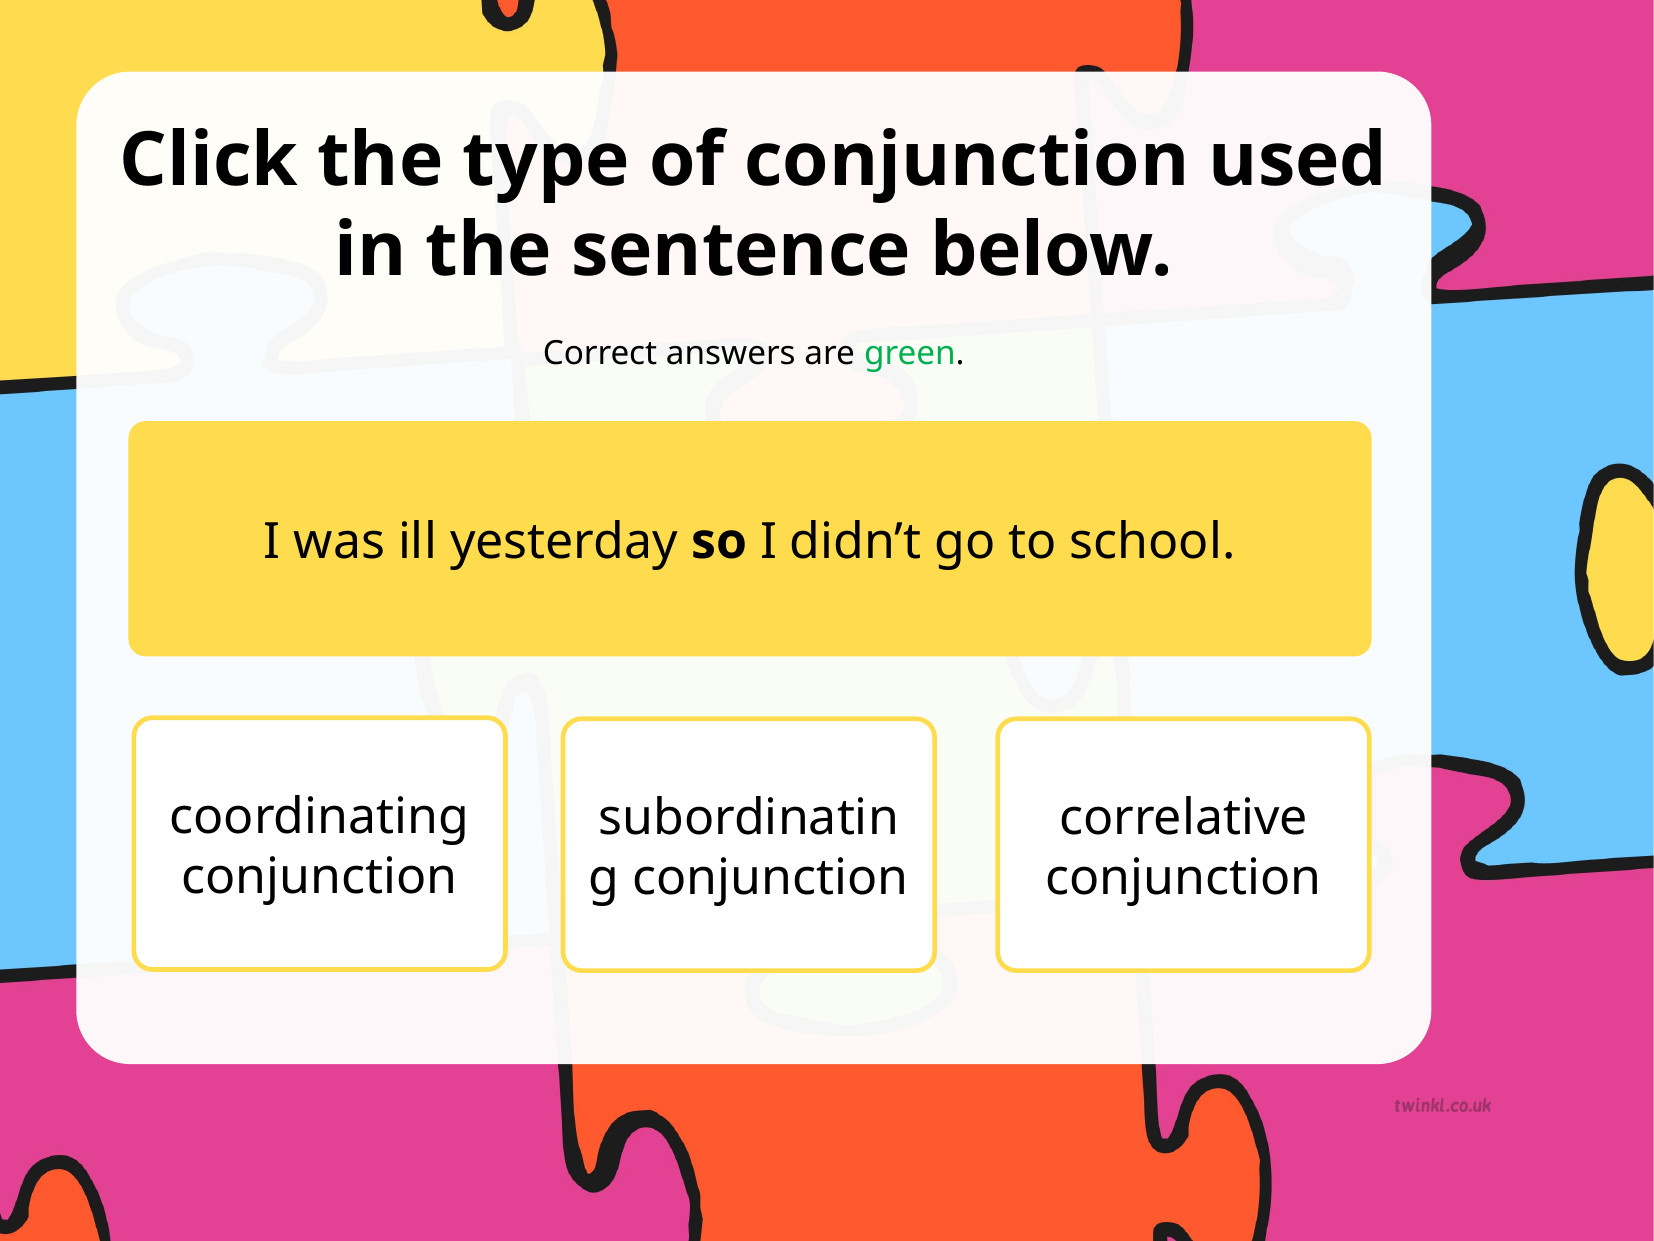

Click the type of conjunction used in the sentence below.
Correct answers are green.
I was ill yesterday so I didn’t go to school.
coordinating
conjunction
subordinating conjunction
correlative conjunction